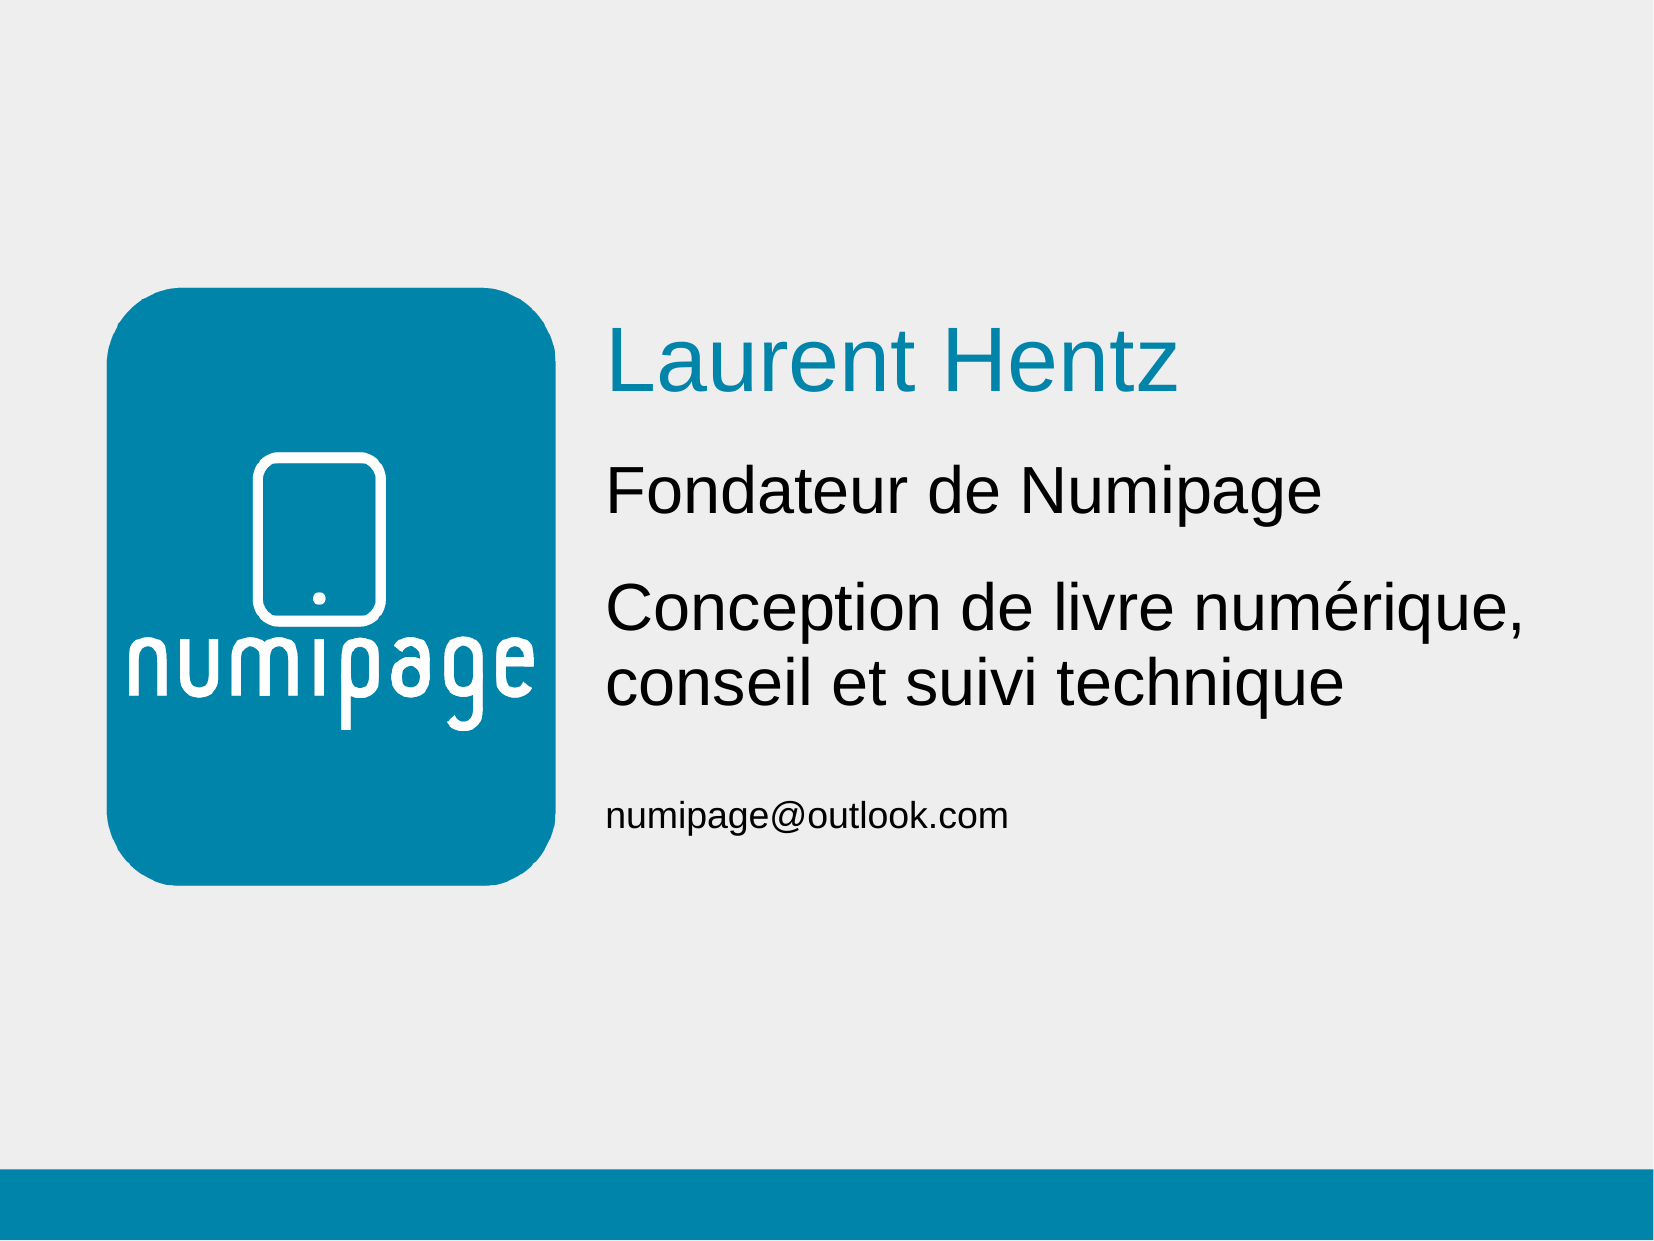

Laurent Hentz
Fondateur de Numipage
Conception de livre numérique, conseil et suivi technique
numipage@outlook.com